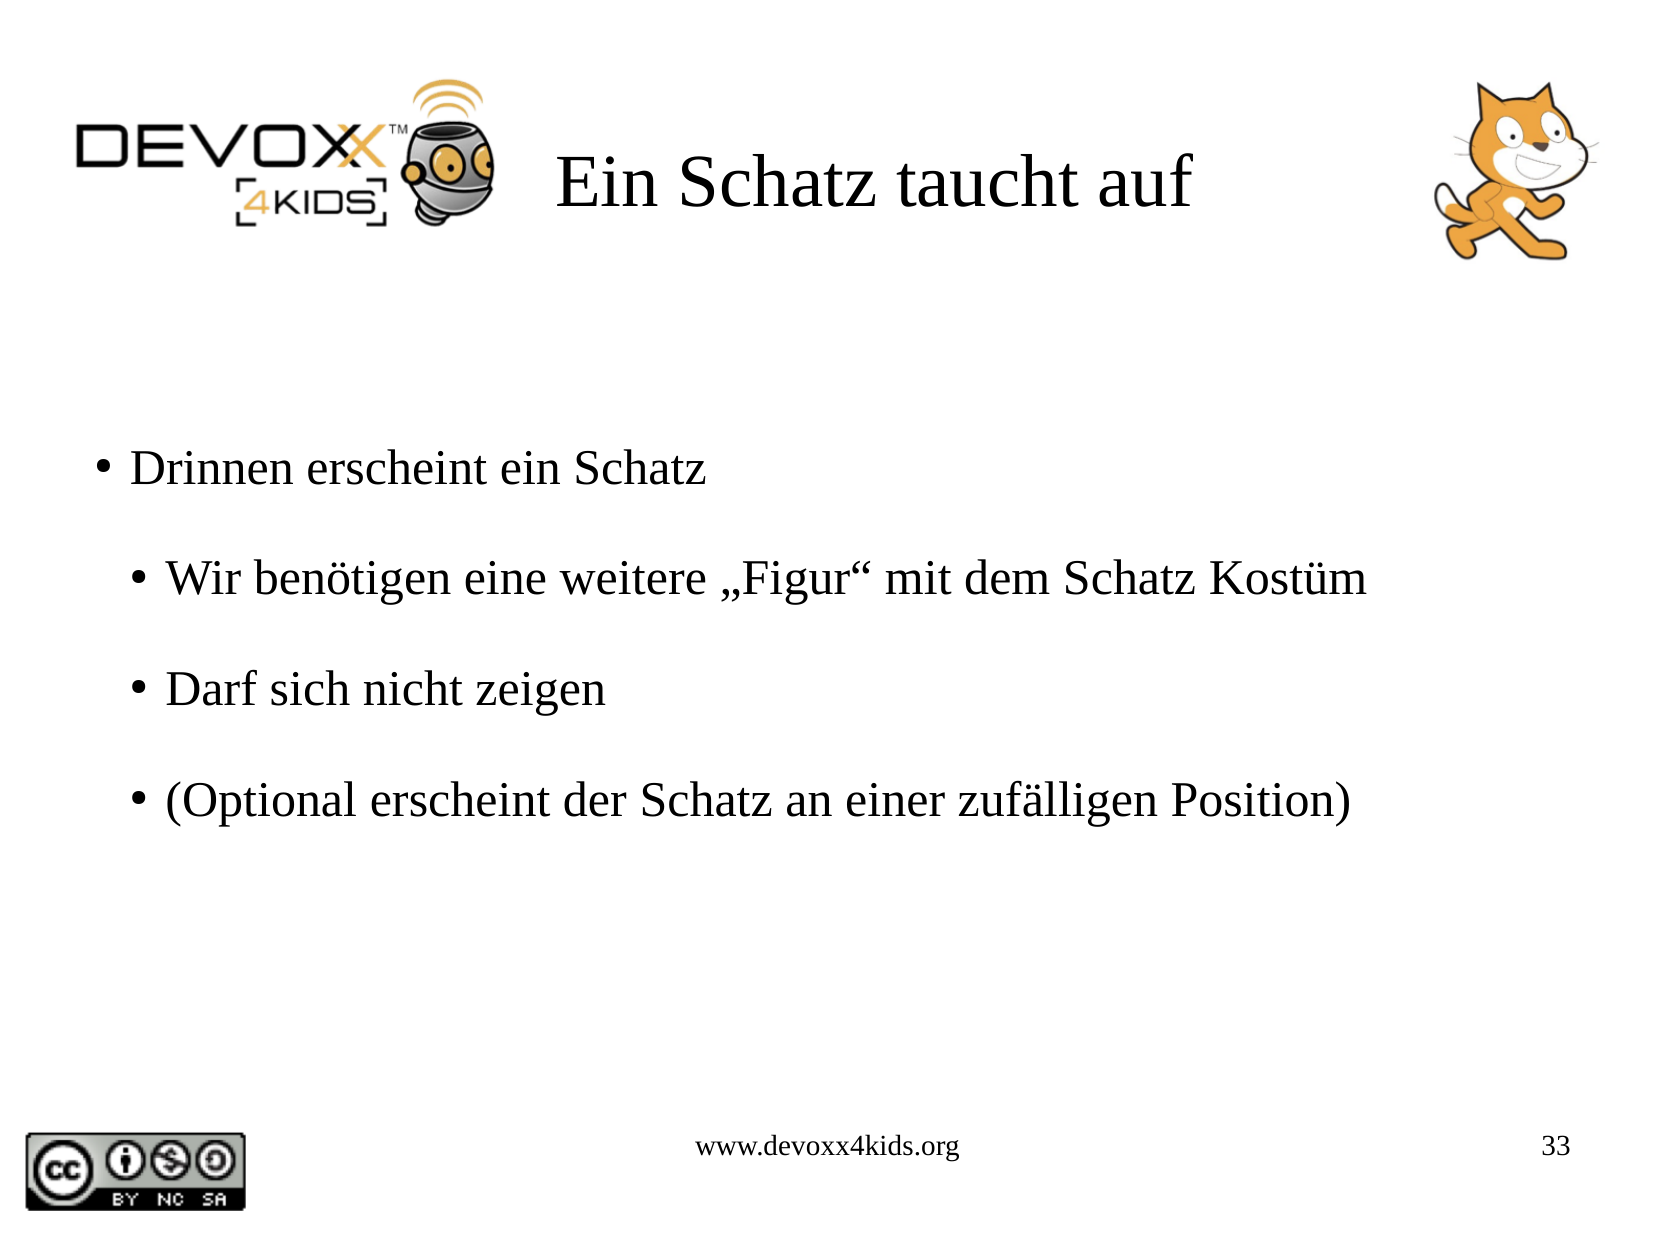

# Ein Schatz taucht auf
Drinnen erscheint ein Schatz
Wir benötigen eine weitere „Figur“ mit dem Schatz Kostüm
Darf sich nicht zeigen
(Optional erscheint der Schatz an einer zufälligen Position)
www.devoxx4kids.org
33